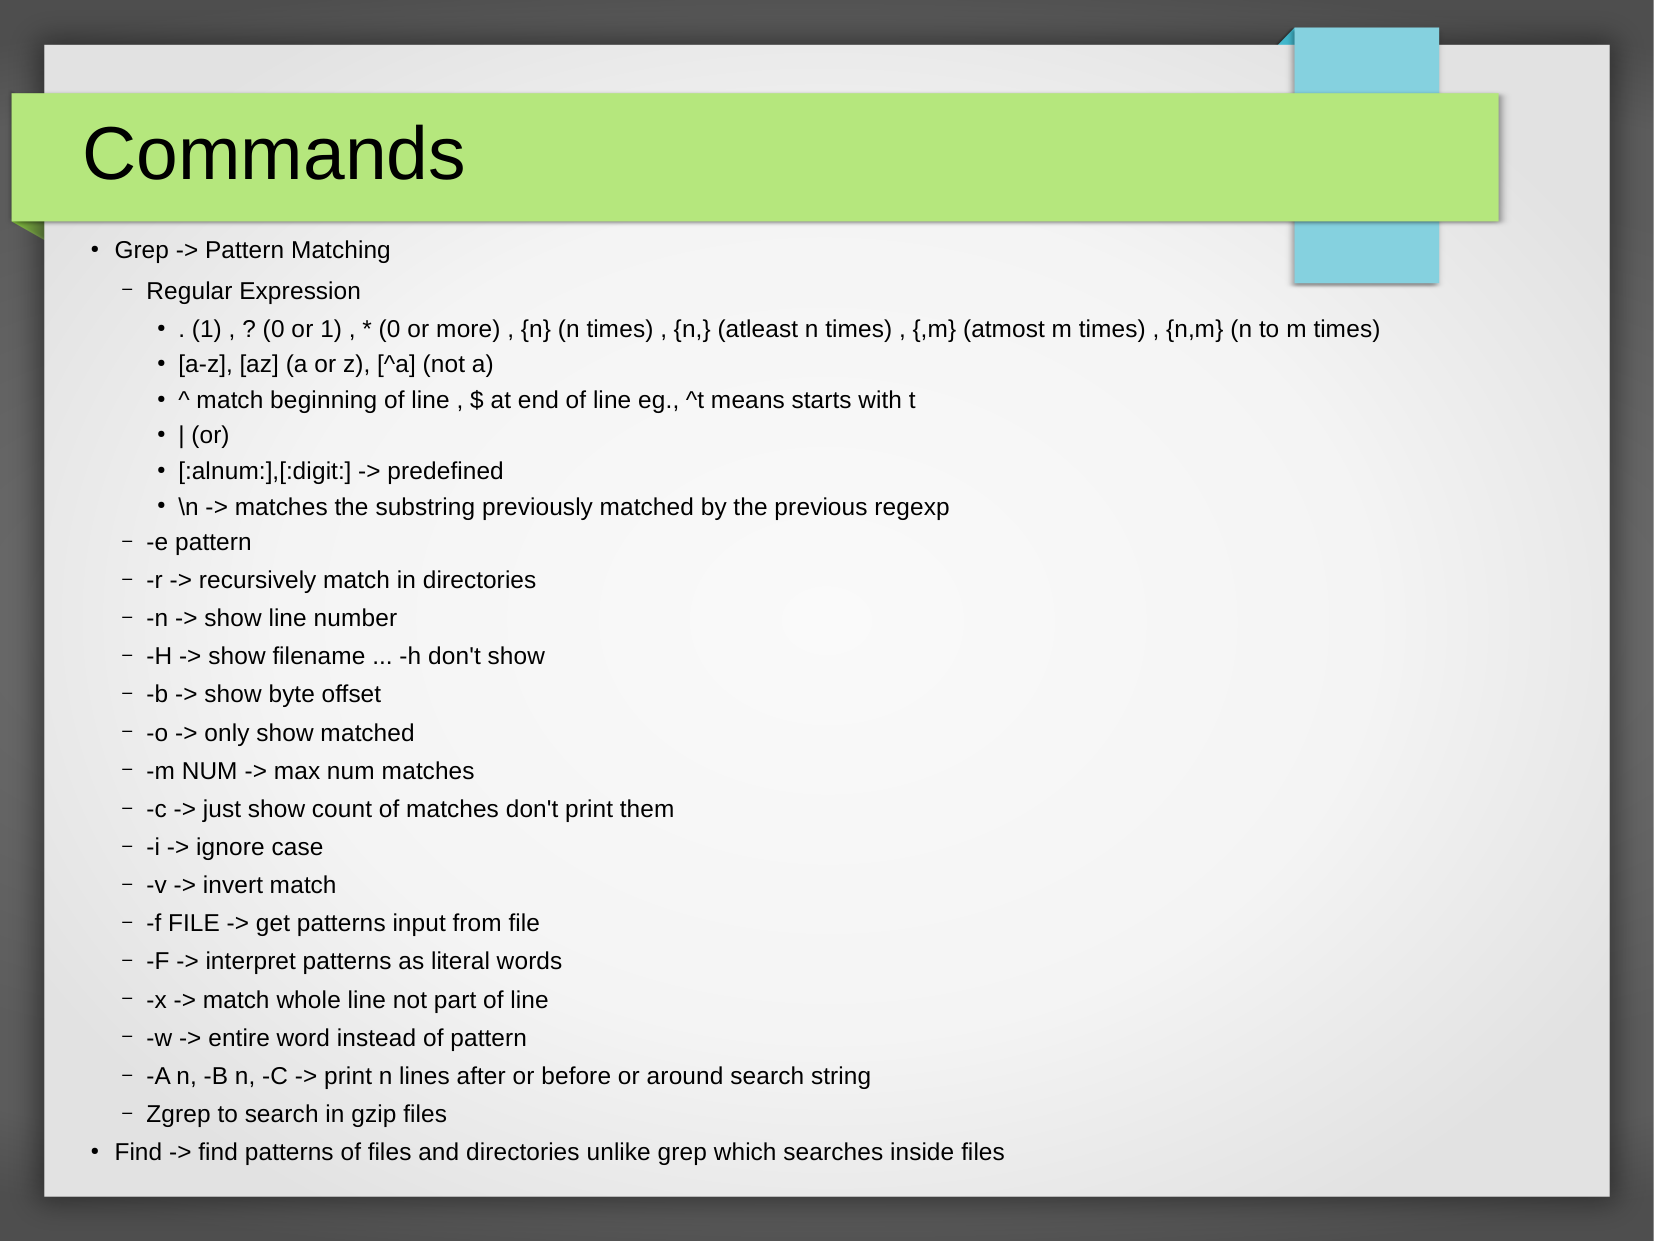

# Commands
Grep -> Pattern Matching
Regular Expression
. (1) , ? (0 or 1) , * (0 or more) , {n} (n times) , {n,} (atleast n times) , {,m} (atmost m times) , {n,m} (n to m times)
[a-z], [az] (a or z), [^a] (not a)
^ match beginning of line , $ at end of line eg., ^t means starts with t
| (or)
[:alnum:],[:digit:] -> predefined
\n -> matches the substring previously matched by the previous regexp
-e pattern
-r -> recursively match in directories
-n -> show line number
-H -> show filename ... -h don't show
-b -> show byte offset
-o -> only show matched
-m NUM -> max num matches
-c -> just show count of matches don't print them
-i -> ignore case
-v -> invert match
-f FILE -> get patterns input from file
-F -> interpret patterns as literal words
-x -> match whole line not part of line
-w -> entire word instead of pattern
-A n, -B n, -C -> print n lines after or before or around search string
Zgrep to search in gzip files
Find -> find patterns of files and directories unlike grep which searches inside files